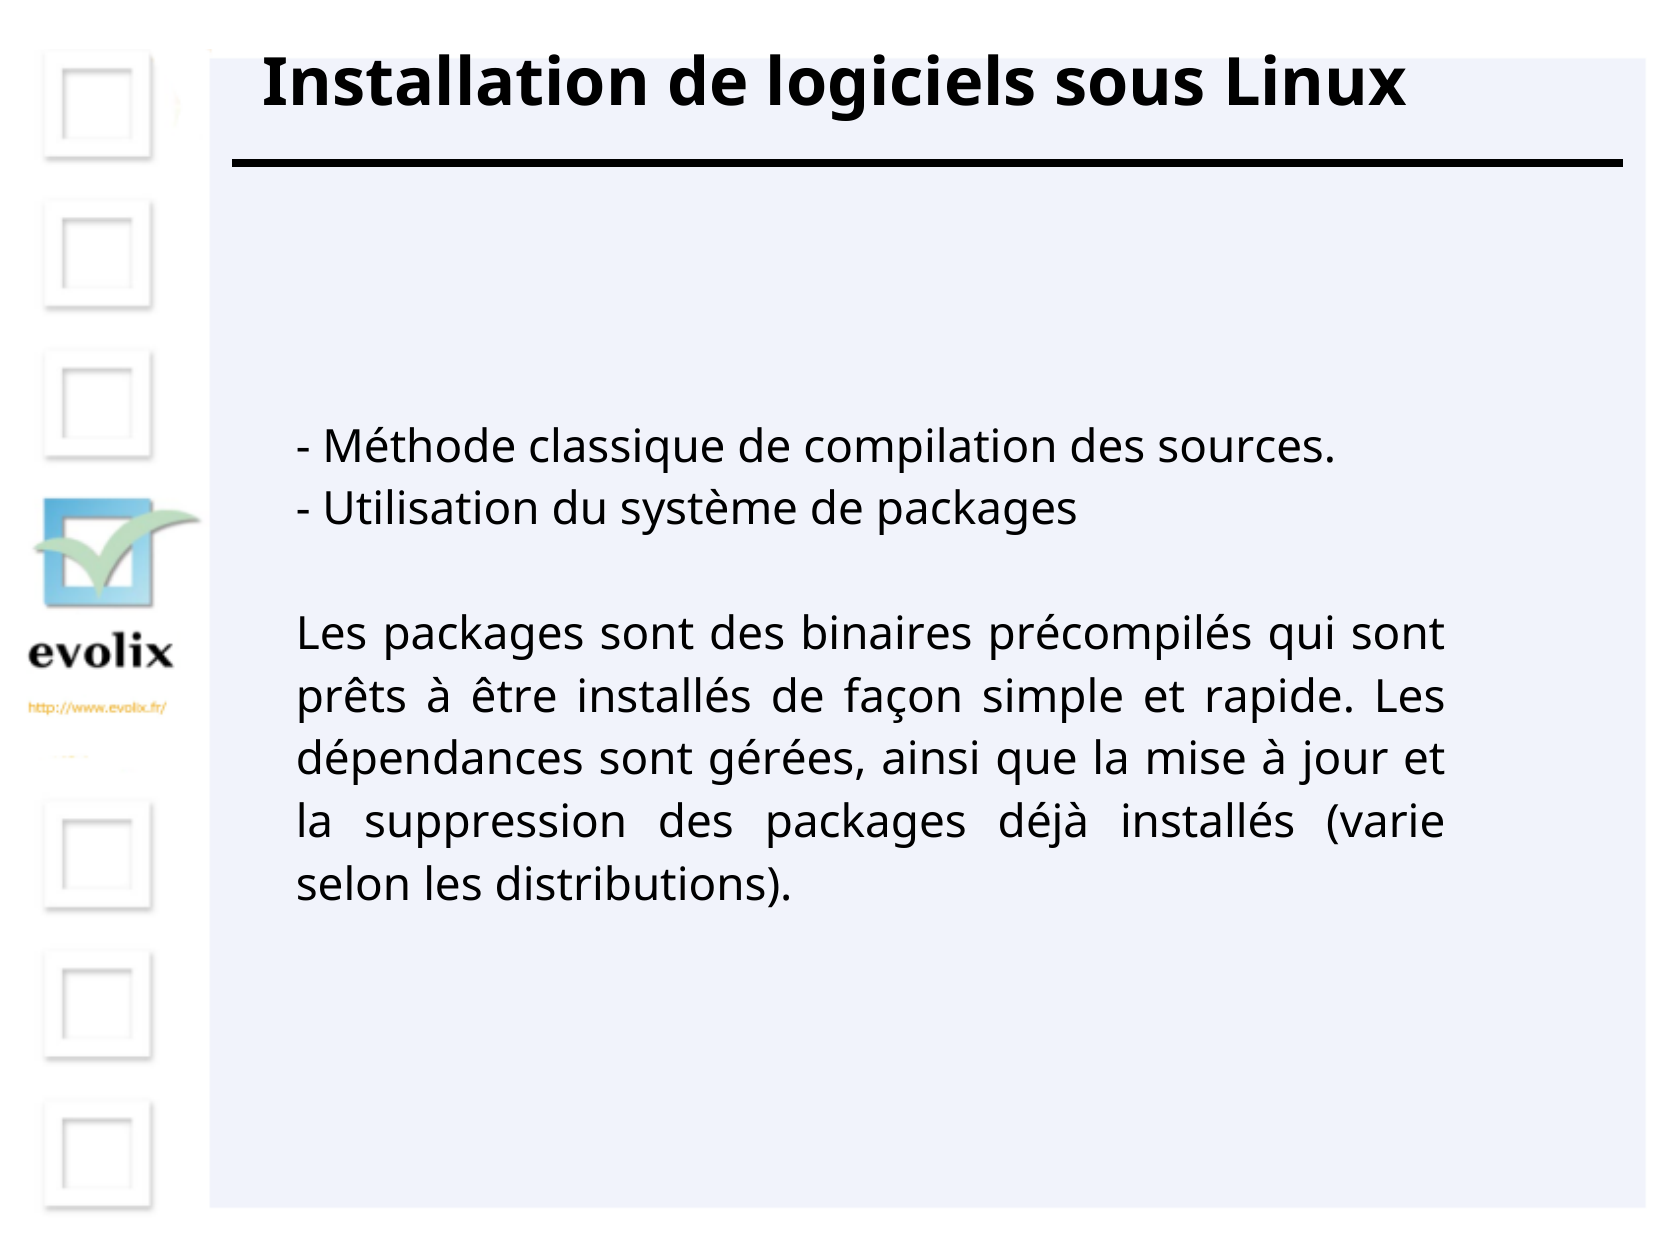

# Installation de logiciels sous Linux
- Méthode classique de compilation des sources.
- Utilisation du système de packages
Les packages sont des binaires précompilés qui sont prêts à être installés de façon simple et rapide. Les dépendances sont gérées, ainsi que la mise à jour et la suppression des packages déjà installés (varie selon les distributions).